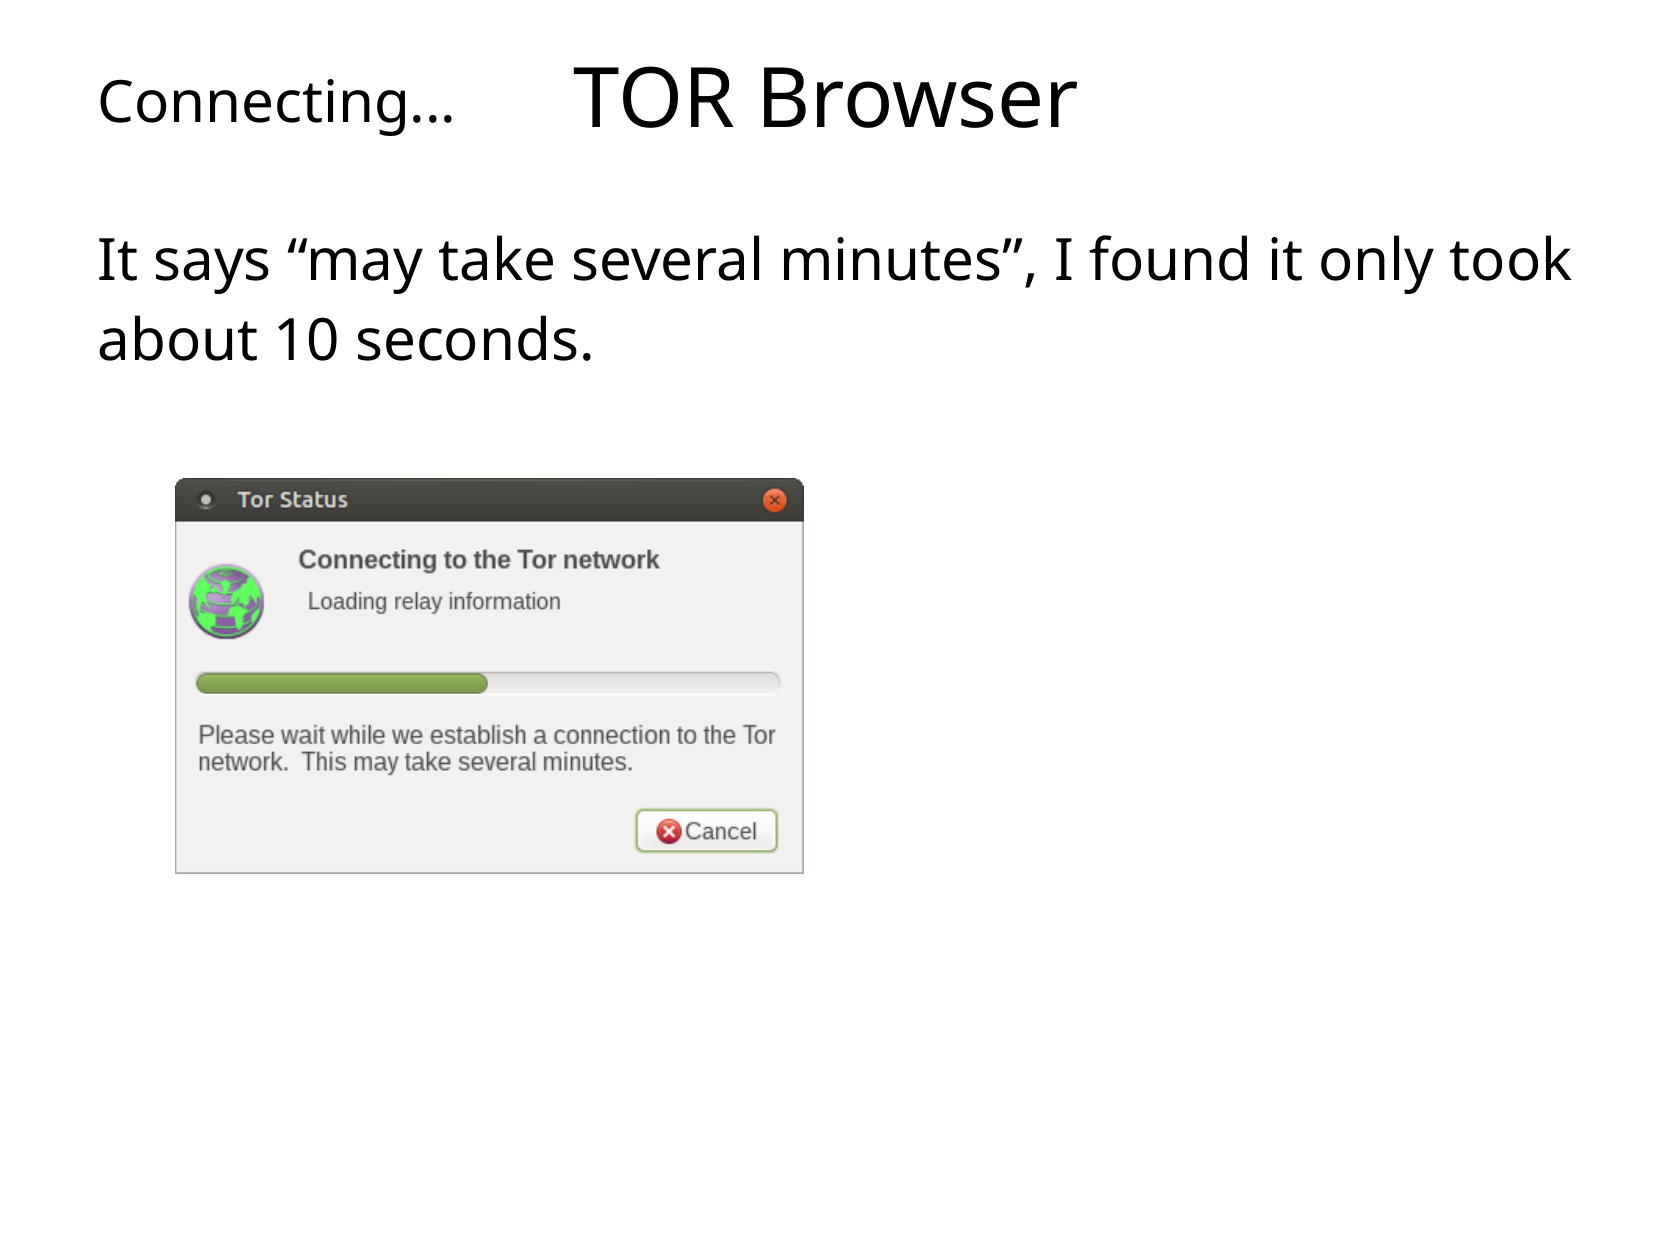

# TOR Browser
Connecting...
It says “may take several minutes”, I found it only took
about 10 seconds.